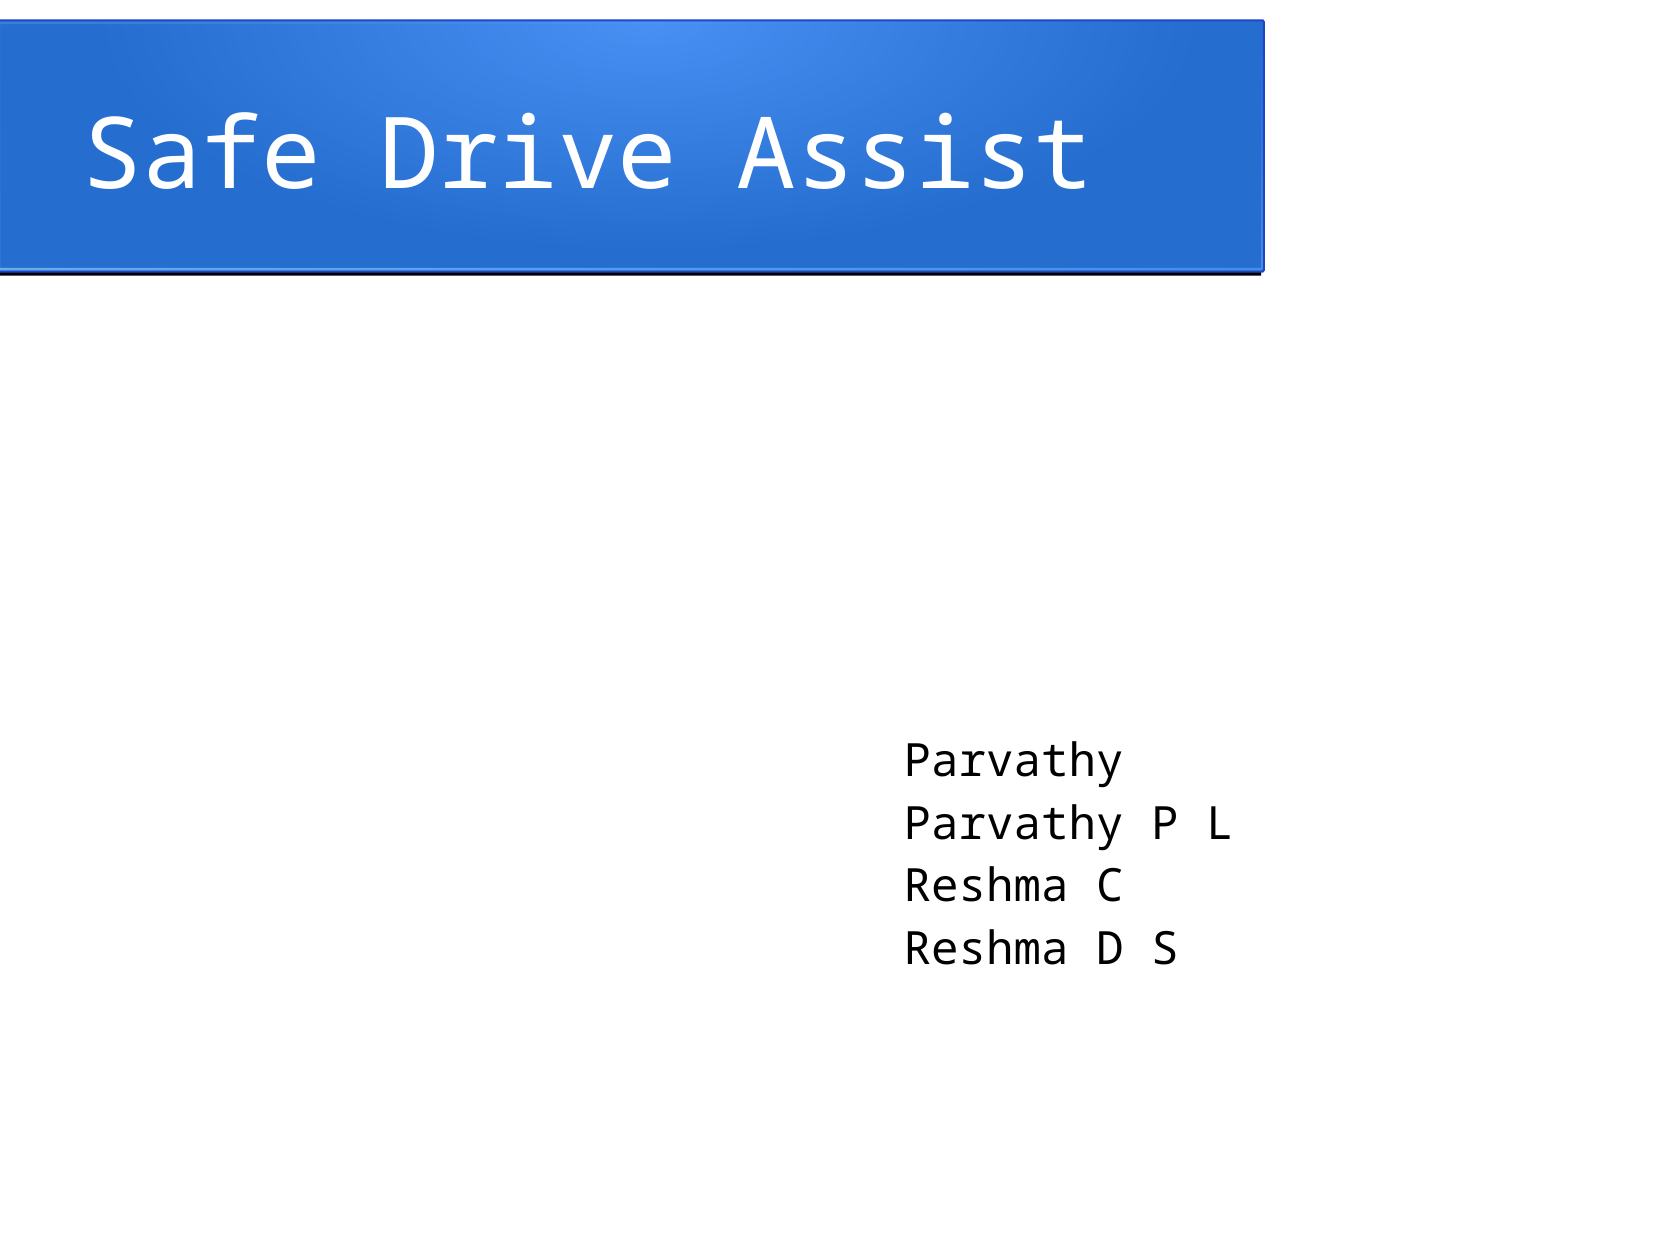

# Safe Drive Assist
									Parvathy
									Parvathy P L
									Reshma C
									Reshma D S